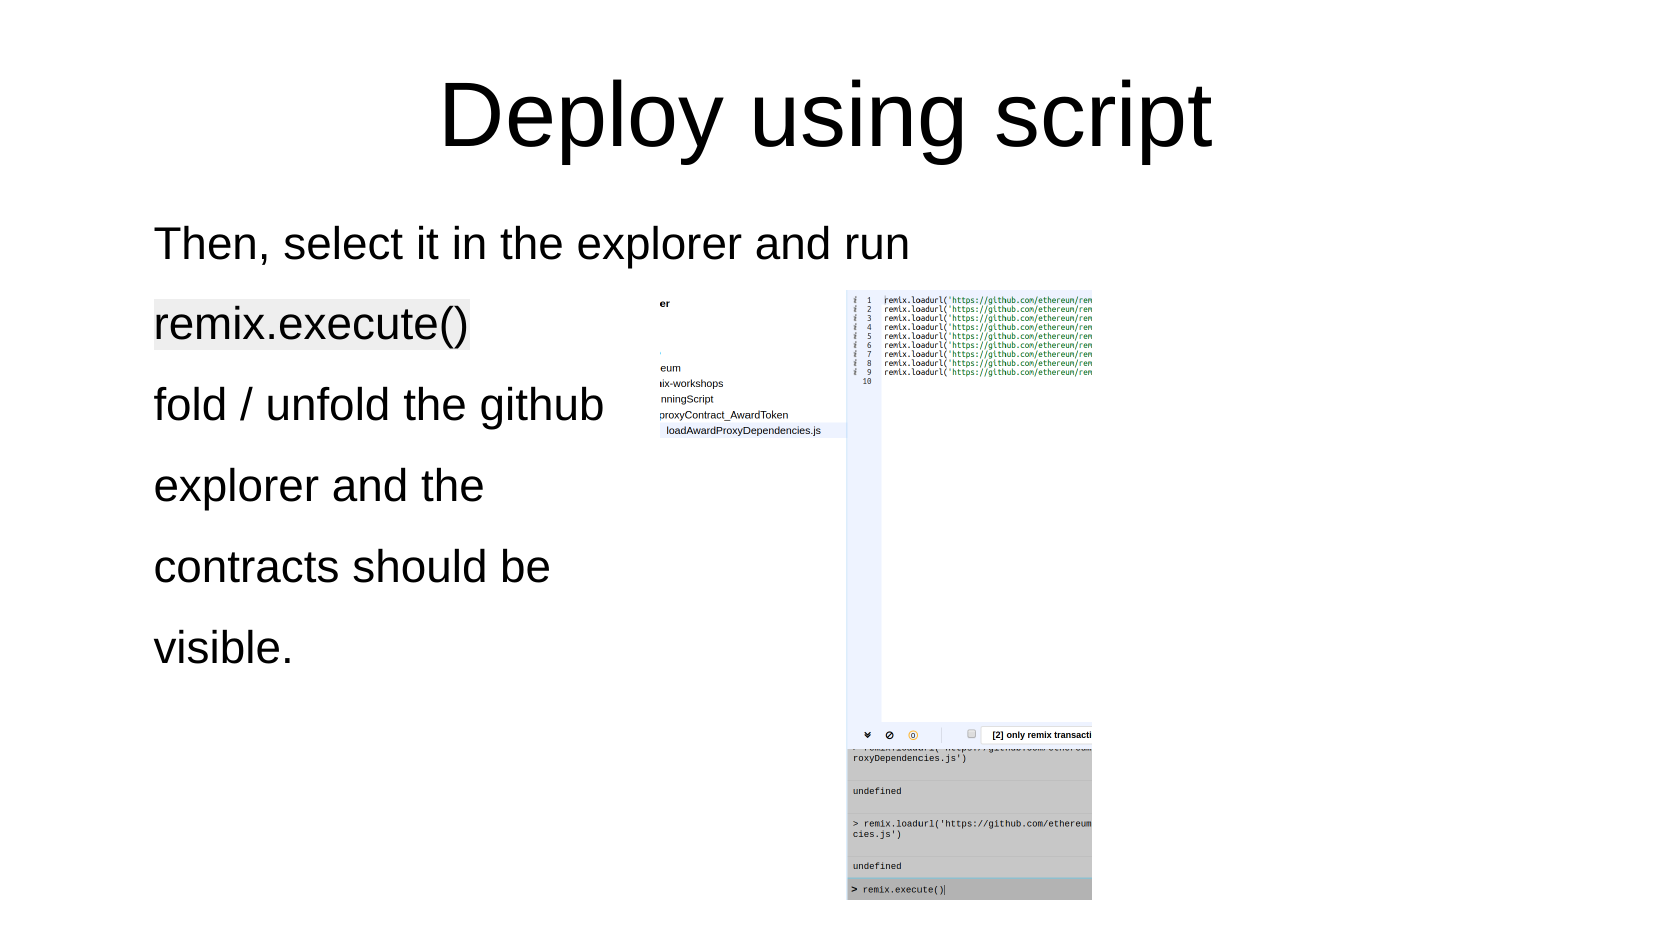

# Deploy using script
Then, select it in the explorer and run
remix.execute()
fold / unfold the github
explorer and the
contracts should be
visible.